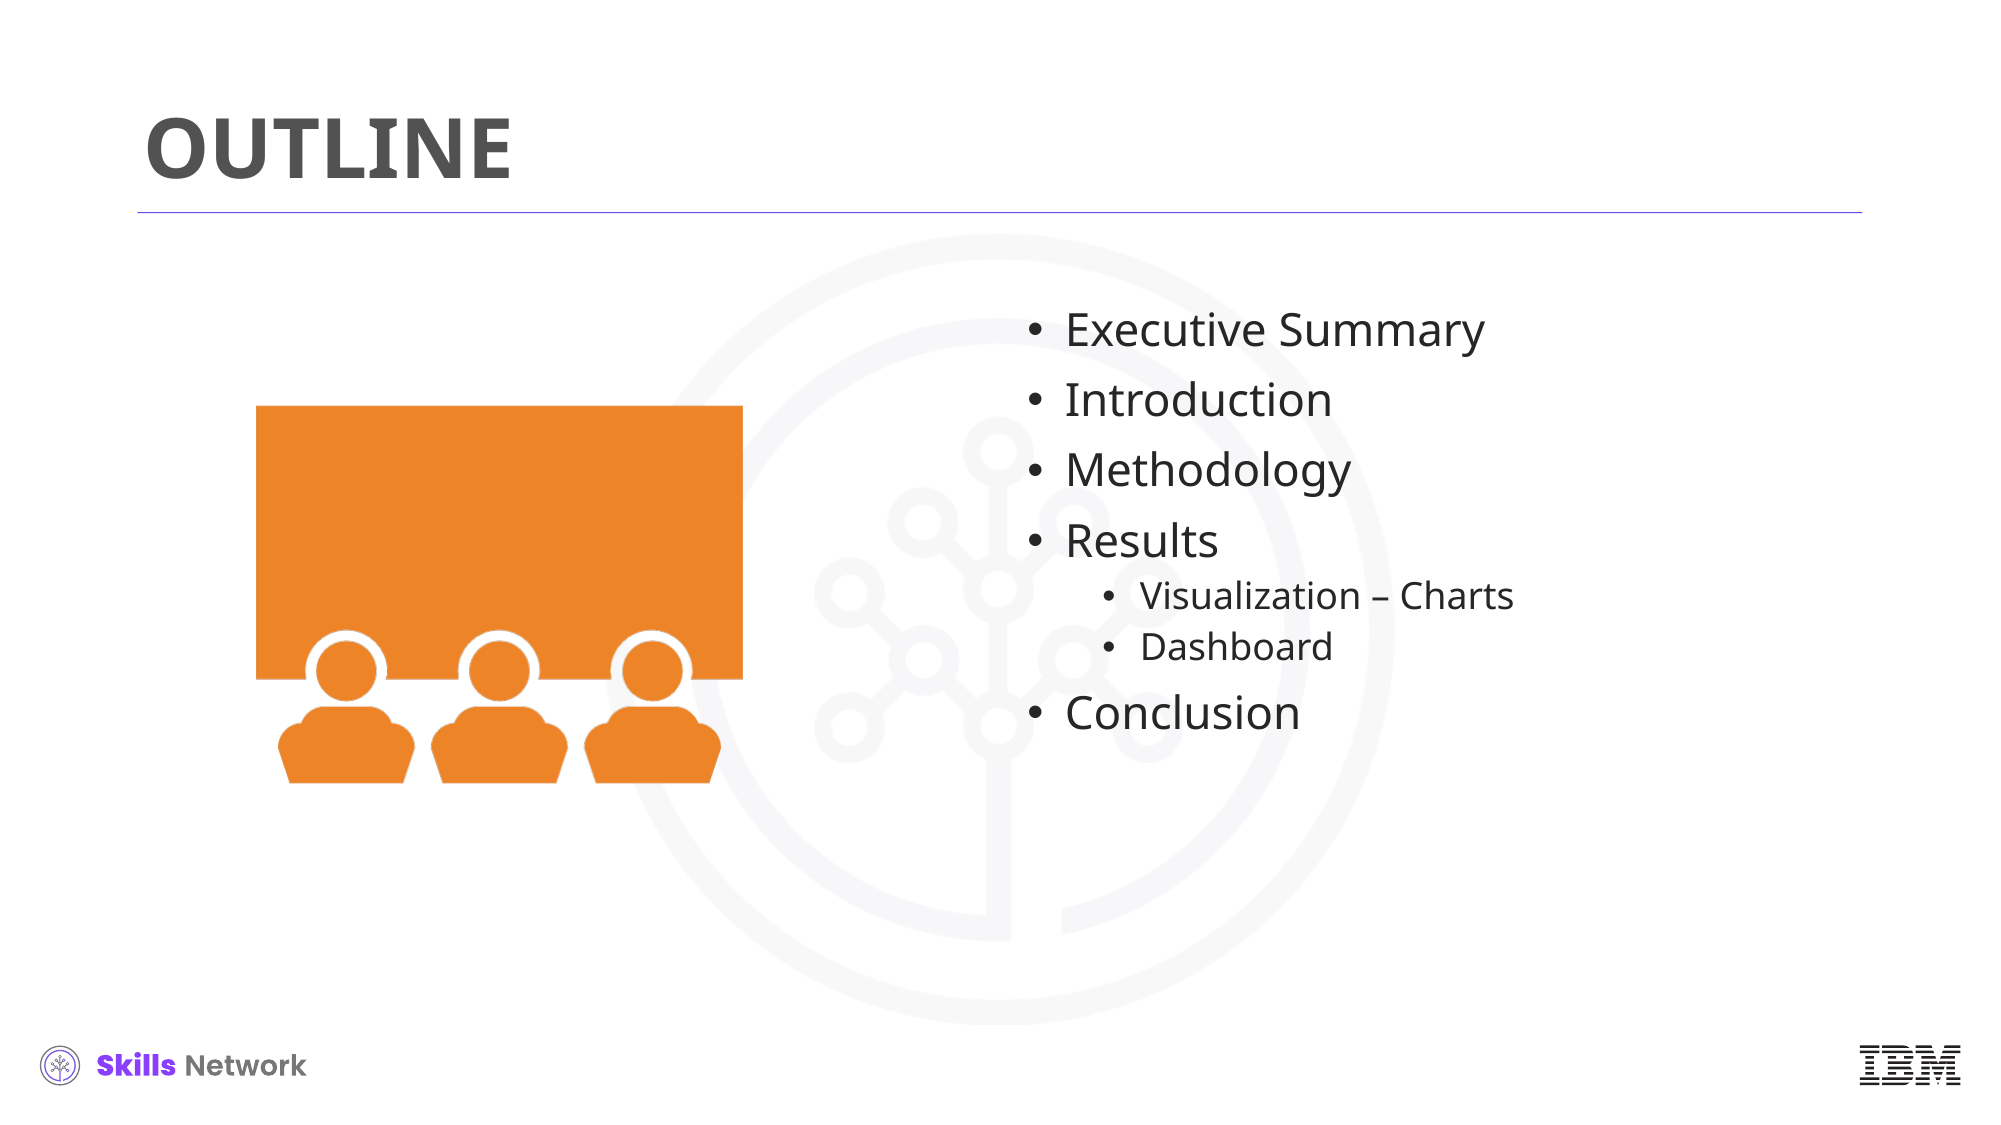

OUTLINE
Executive Summary
Introduction
Methodology
Results
Visualization – Charts
Dashboard
Conclusion